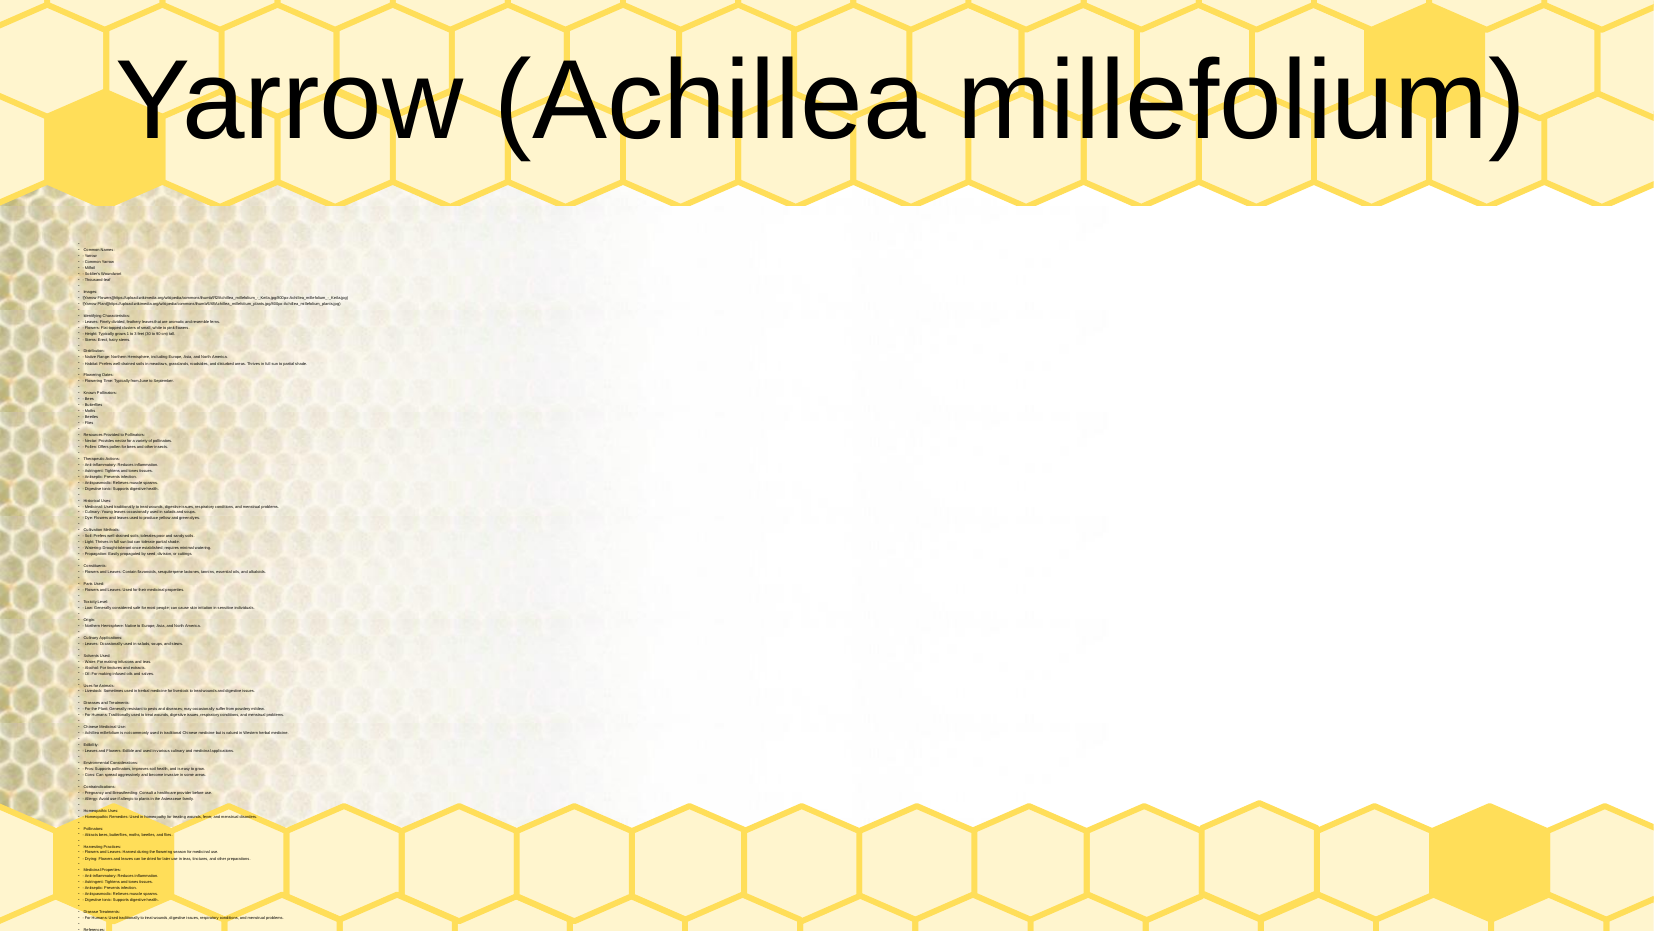

# Yarrow (Achillea millefolium)
 Common Names:
- Yarrow
- Common Yarrow
- Milfoil
- Soldier's Woundwort
- Thousand-leaf
 Images:
 Identifying Characteristics:
- Leaves: Finely divided, feathery leaves that are aromatic and resemble ferns.
- Flowers: Flat-topped clusters of small, white to pink flowers.
- Height: Typically grows 1 to 3 feet (30 to 90 cm) tall.
- Stems: Erect, hairy stems.
 Distribution:
- Native Range: Northern Hemisphere, including Europe, Asia, and North America.
- Habitat: Prefers well-drained soils in meadows, grasslands, roadsides, and disturbed areas. Thrives in full sun to partial shade.
 Flowering Dates:
- Flowering Time: Typically from June to September.
 Known Pollinators:
- Bees
- Butterflies
- Moths
- Beetles
- Flies
 Resources Provided to Pollinators:
- Nectar: Provides nectar for a variety of pollinators.
- Pollen: Offers pollen for bees and other insects.
 Therapeutic Actions:
- Anti-inflammatory: Reduces inflammation.
- Astringent: Tightens and tones tissues.
- Antiseptic: Prevents infection.
- Antispasmodic: Relieves muscle spasms.
- Digestive tonic: Supports digestive health.
 Historical Uses:
- Medicinal: Used traditionally to treat wounds, digestive issues, respiratory conditions, and menstrual problems.
- Culinary: Young leaves occasionally used in salads and soups.
- Dye: Flowers and leaves used to produce yellow and green dyes.
 Cultivation Methods:
- Soil: Prefers well-drained soils; tolerates poor and sandy soils.
- Light: Thrives in full sun but can tolerate partial shade.
- Watering: Drought-tolerant once established; requires minimal watering.
- Propagation: Easily propagated by seed, division, or cuttings.
 Constituents:
- Flowers and Leaves: Contain flavonoids, sesquiterpene lactones, tannins, essential oils, and alkaloids.
 Parts Used:
- Flowers and Leaves: Used for their medicinal properties.
 Toxicity Level:
- Low: Generally considered safe for most people; can cause skin irritation in sensitive individuals.
 Origin:
- Northern Hemisphere: Native to Europe, Asia, and North America.
 Culinary Applications:
- Leaves: Occasionally used in salads, soups, and stews.
 Solvents Used:
- Water: For making infusions and teas.
- Alcohol: For tinctures and extracts.
- Oil: For making infused oils and salves.
 Uses for Animals:
- Livestock: Sometimes used in herbal medicine for livestock to treat wounds and digestive issues.
 Diseases and Treatments:
- For the Plant: Generally resistant to pests and diseases; may occasionally suffer from powdery mildew.
- For Humans: Traditionally used to treat wounds, digestive issues, respiratory conditions, and menstrual problems.
 Chinese Medicinal Use:
- Achillea millefolium is not commonly used in traditional Chinese medicine but is valued in Western herbal medicine.
 Edibility:
- Leaves and Flowers: Edible and used in various culinary and medicinal applications.
 Environmental Considerations:
- Pros: Supports pollinators, improves soil health, and is easy to grow.
- Cons: Can spread aggressively and become invasive in some areas.
 Contraindications:
- Pregnancy and Breastfeeding: Consult a healthcare provider before use.
- Allergy: Avoid use if allergic to plants in the Asteraceae family.
 Homeopathic Uses:
- Homeopathic Remedies: Used in homeopathy for treating wounds, fever, and menstrual disorders.
 Pollinators:
- Attracts bees, butterflies, moths, beetles, and flies.
 Harvesting Practices:
- Flowers and Leaves: Harvest during the flowering season for medicinal use.
- Drying: Flowers and leaves can be dried for later use in teas, tinctures, and other preparations.
 Medicinal Properties:
- Anti-inflammatory: Reduces inflammation.
- Astringent: Tightens and tones tissues.
- Antiseptic: Prevents infection.
- Antispasmodic: Relieves muscle spasms.
- Digestive tonic: Supports digestive health.
 Disease Treatments:
- For Humans: Used traditionally to treat wounds, digestive issues, respiratory conditions, and menstrual problems.
 References:
- "The Complete Medicinal Herbal" by Penelope Ody.
- "The Herbal Medicine-Maker's Handbook" by James Green.
- "The Green Pharmacy Herbal Handbook" by James A. Duke.
This detailed listing provides comprehensive information on Yarrow (Achillea millefolium), covering its characteristics, uses, and benefits for pollinators and humans.